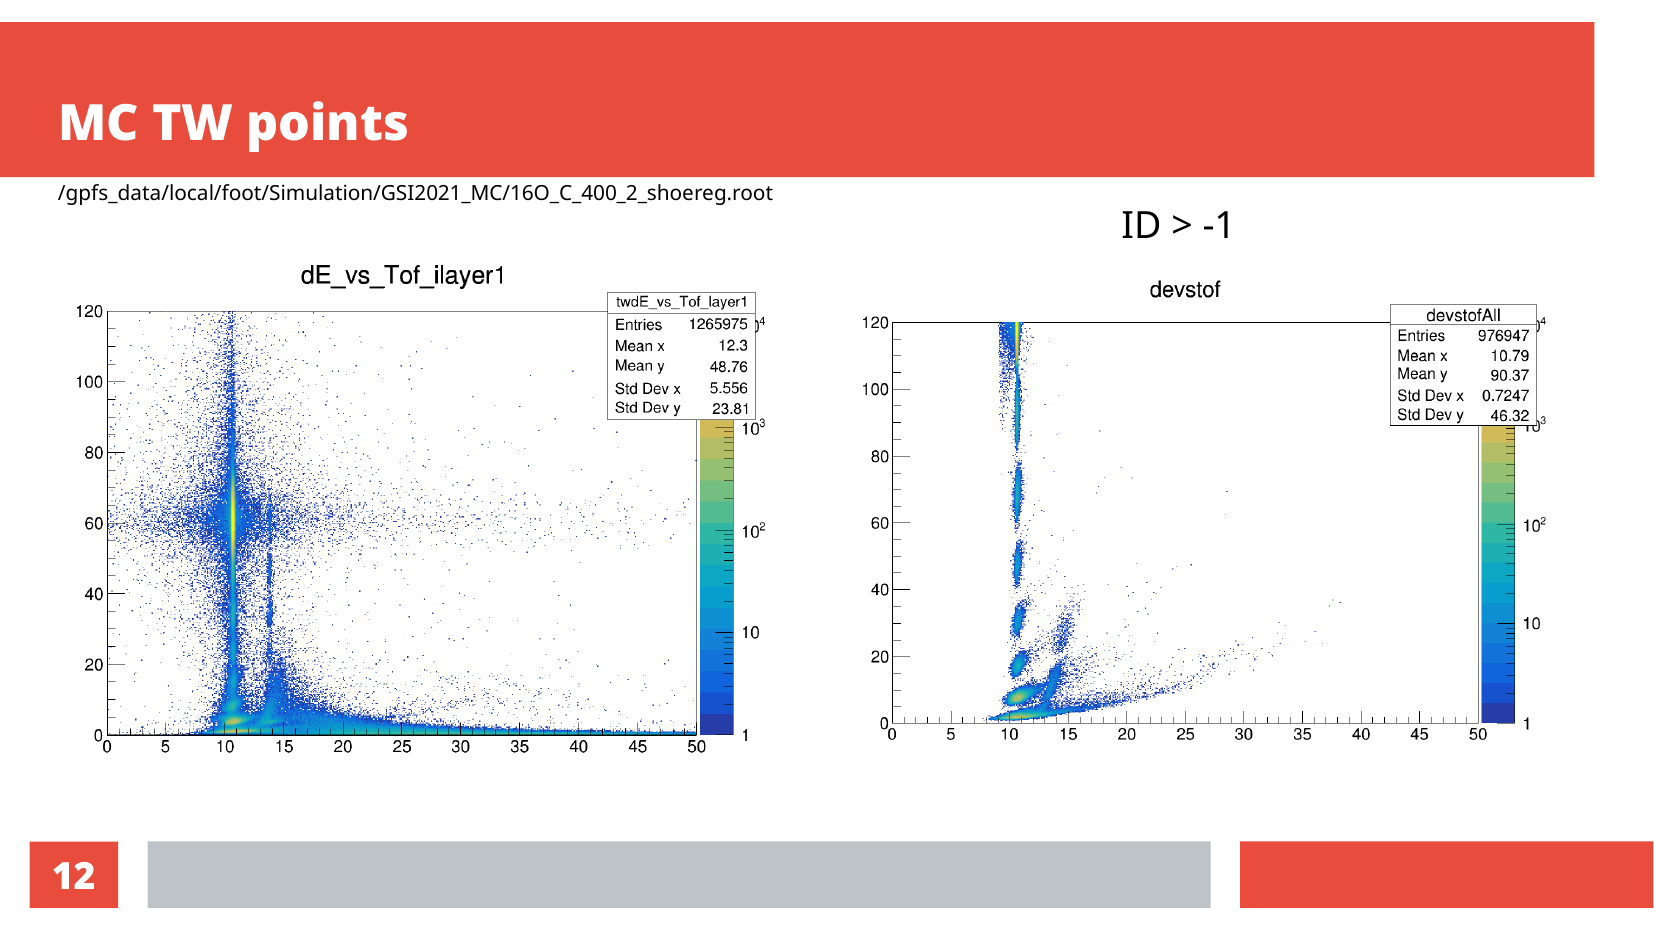

# MC TW points
/gpfs_data/local/foot/Simulation/GSI2021_MC/16O_C_400_2_shoereg.root
ID > -1
12